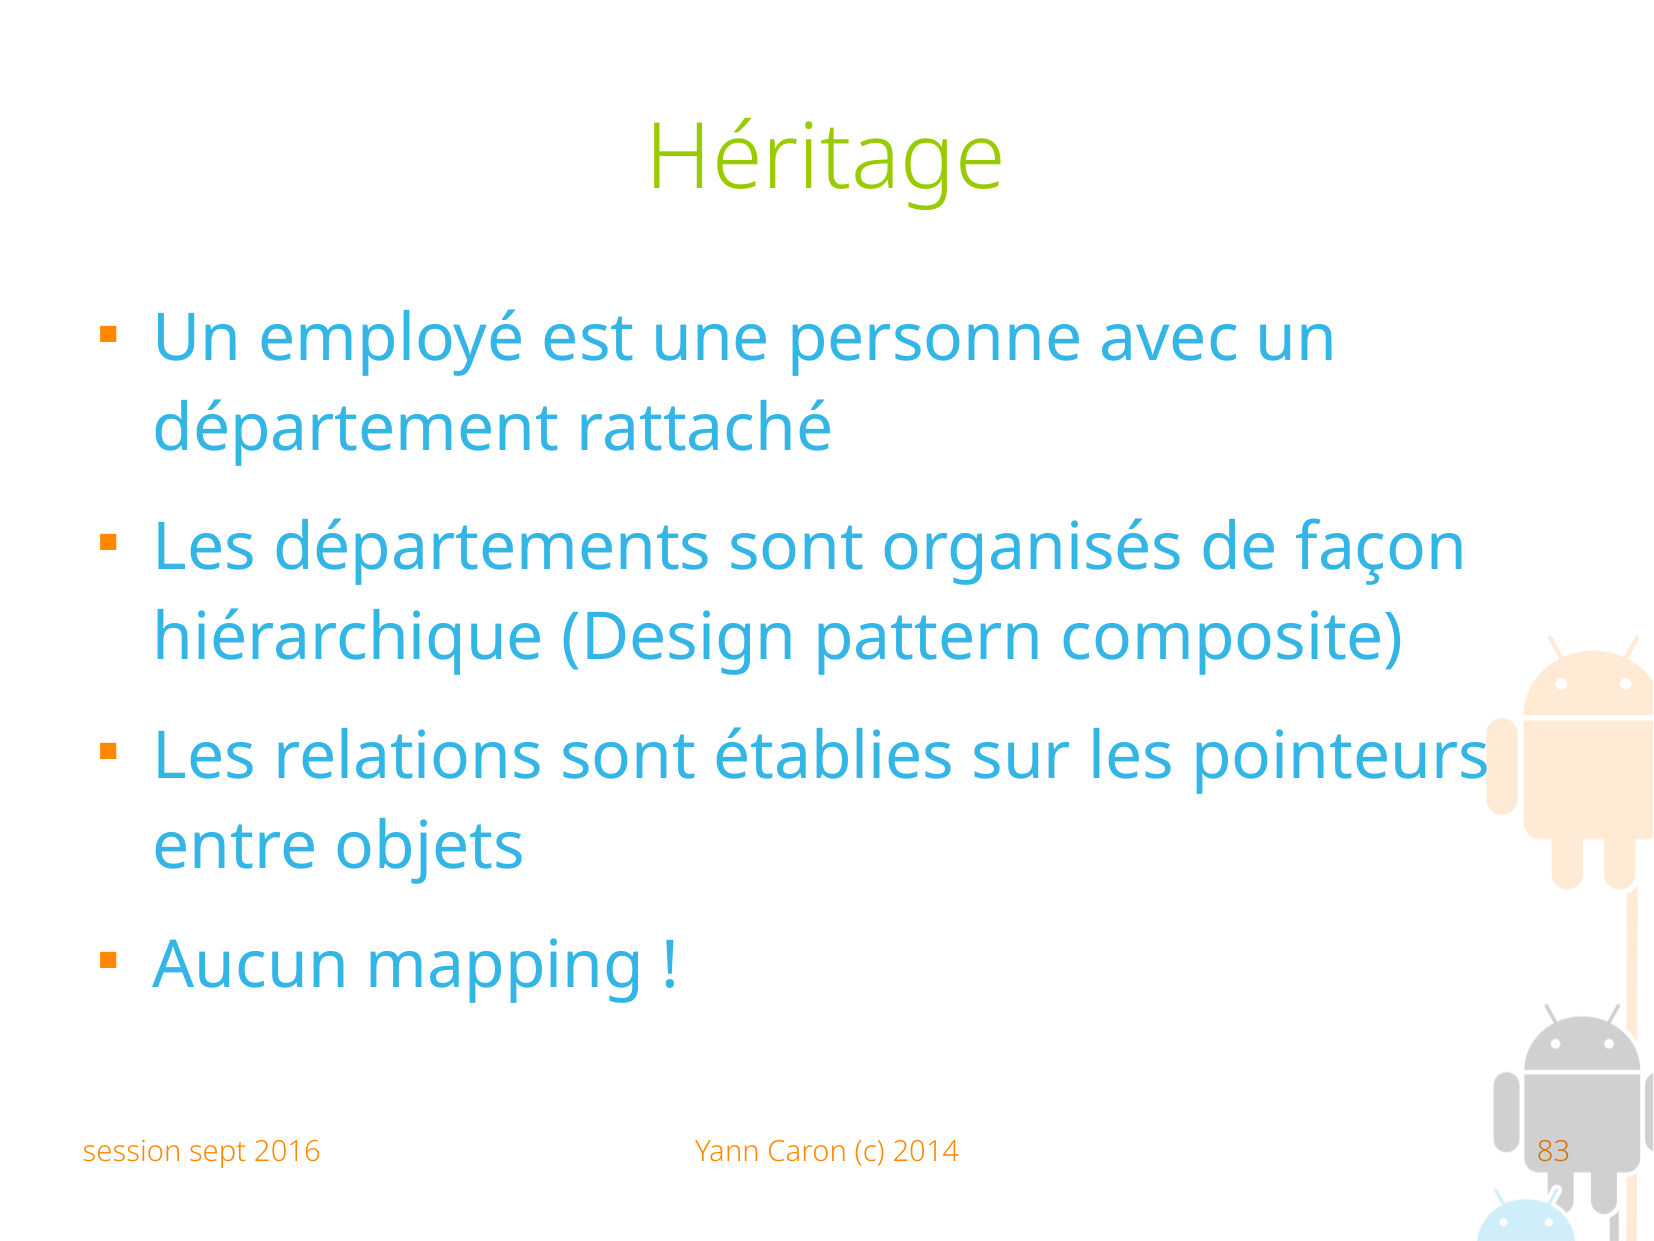

# Héritage
Un employé est une personne avec un département rattaché
Les départements sont organisés de façon hiérarchique (Design pattern composite)
Les relations sont établies sur les pointeurs entre objets
Aucun mapping !
session sept 2016
Yann Caron (c) 2014
83